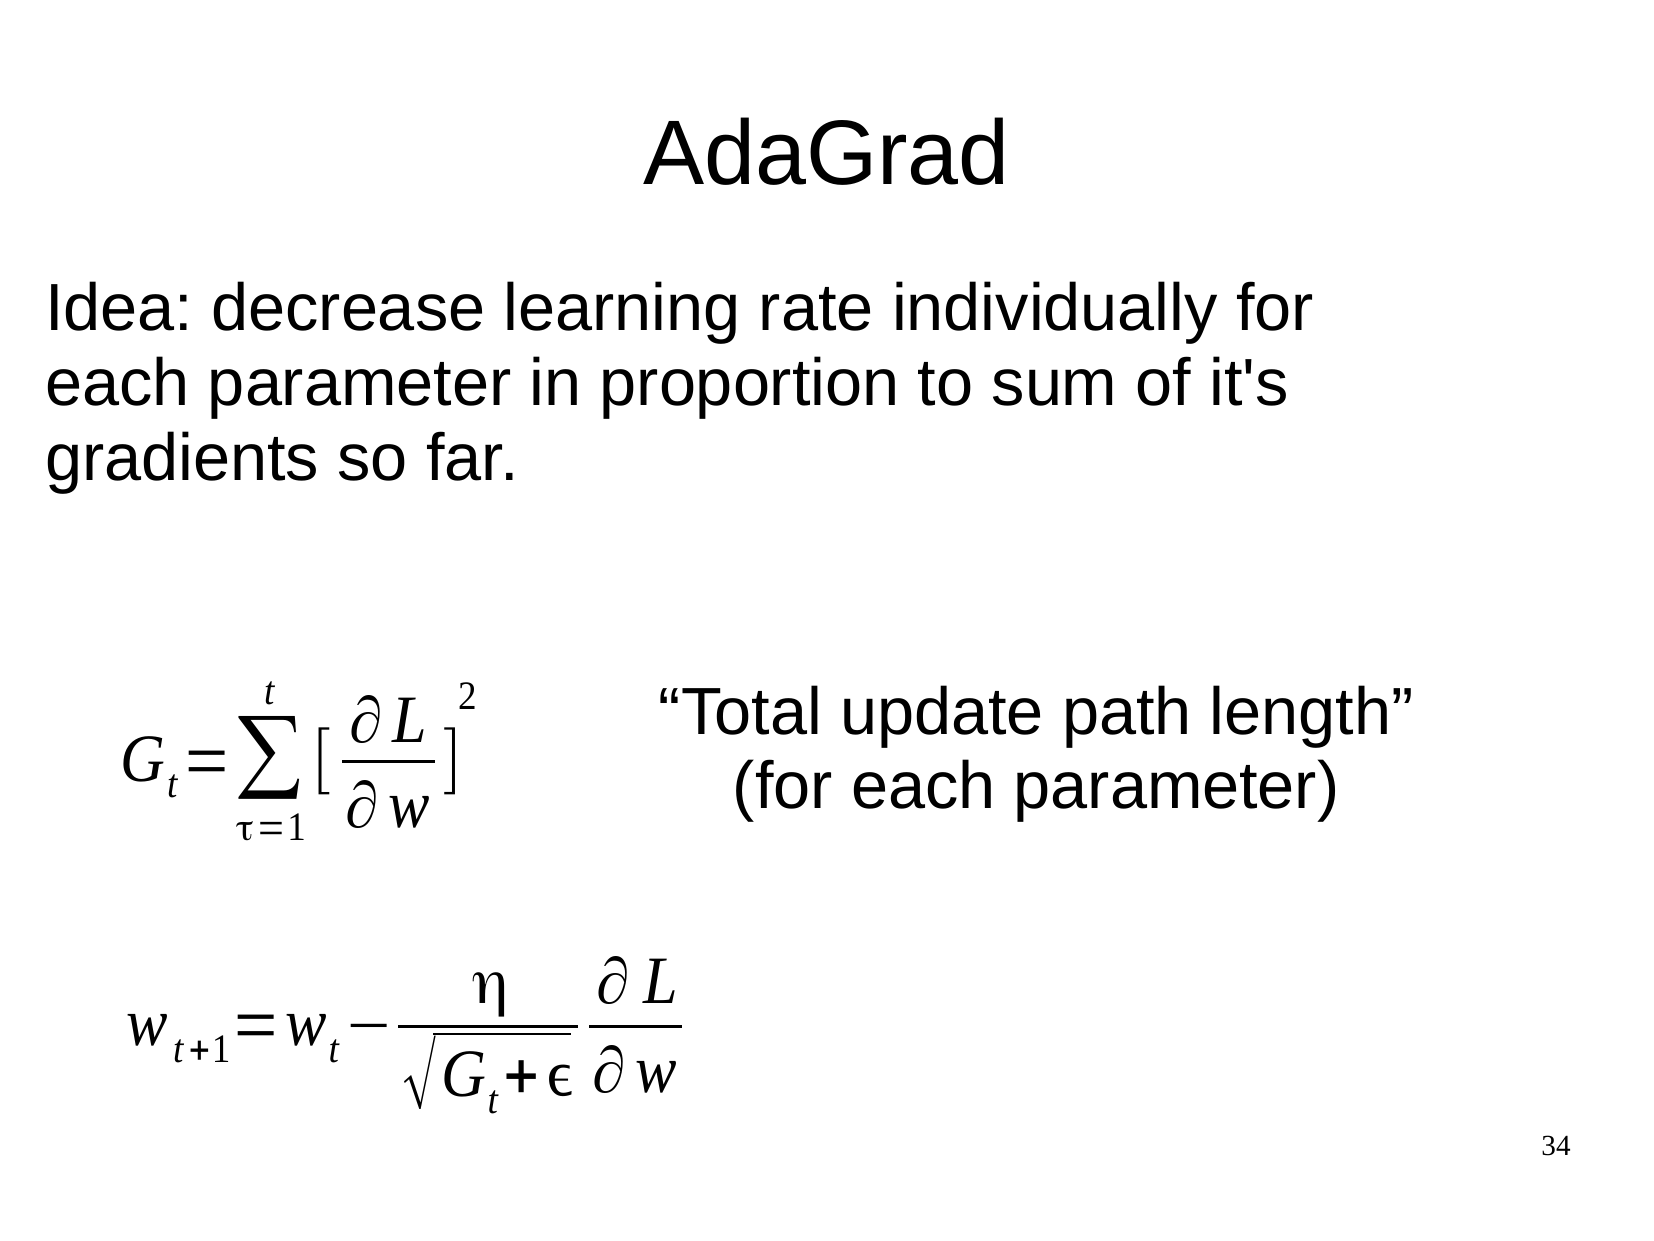

# AdaGrad
Idea: decrease learning rate individually for each parameter in proportion to sum of it's gradients so far.
“Total update path length”
(for each parameter)
34